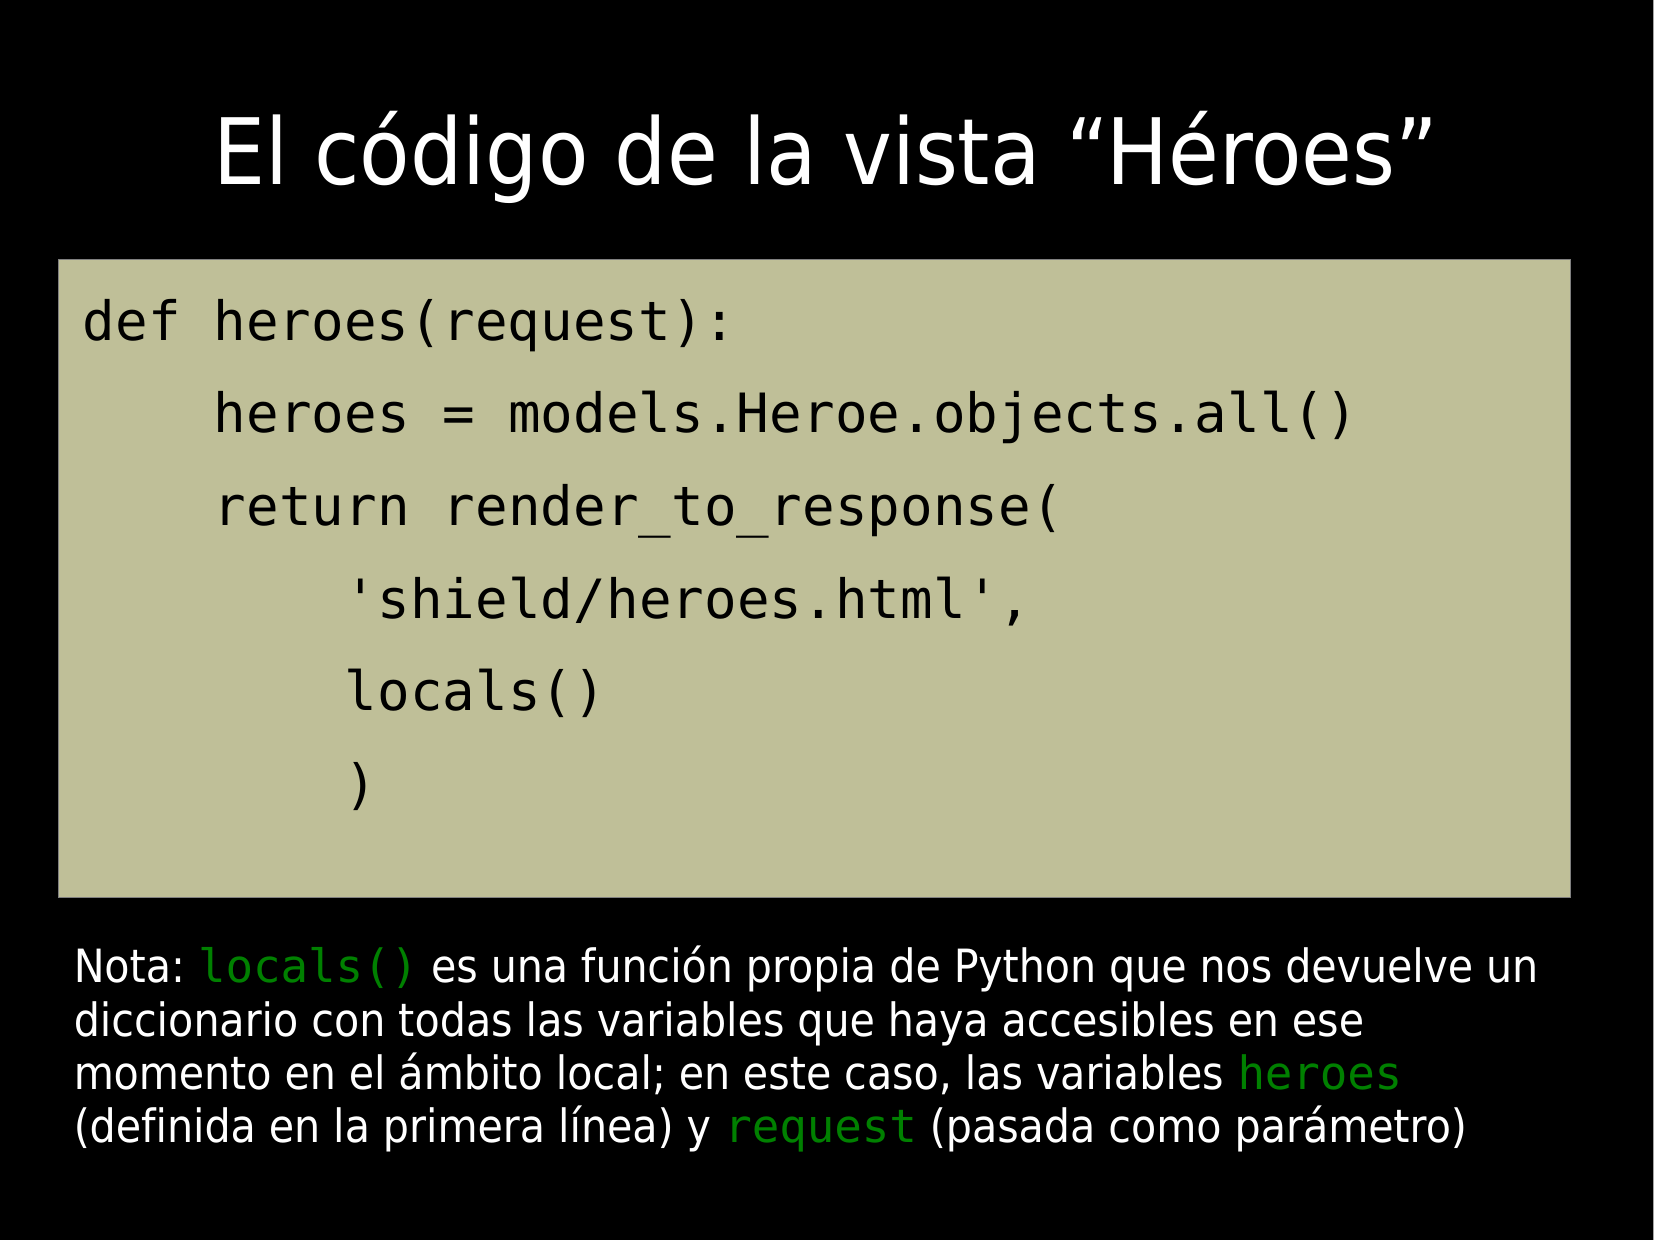

# El código de la vista “Héroes”
def heroes(request):
 heroes = models.Heroe.objects.all()
 return render_to_response(
 'shield/heroes.html',
 locals()
 )
Nota: locals() es una función propia de Python que nos devuelve un diccionario con todas las variables que haya accesibles en ese momento en el ámbito local; en este caso, las variables heroes (definida en la primera línea) y request (pasada como parámetro)